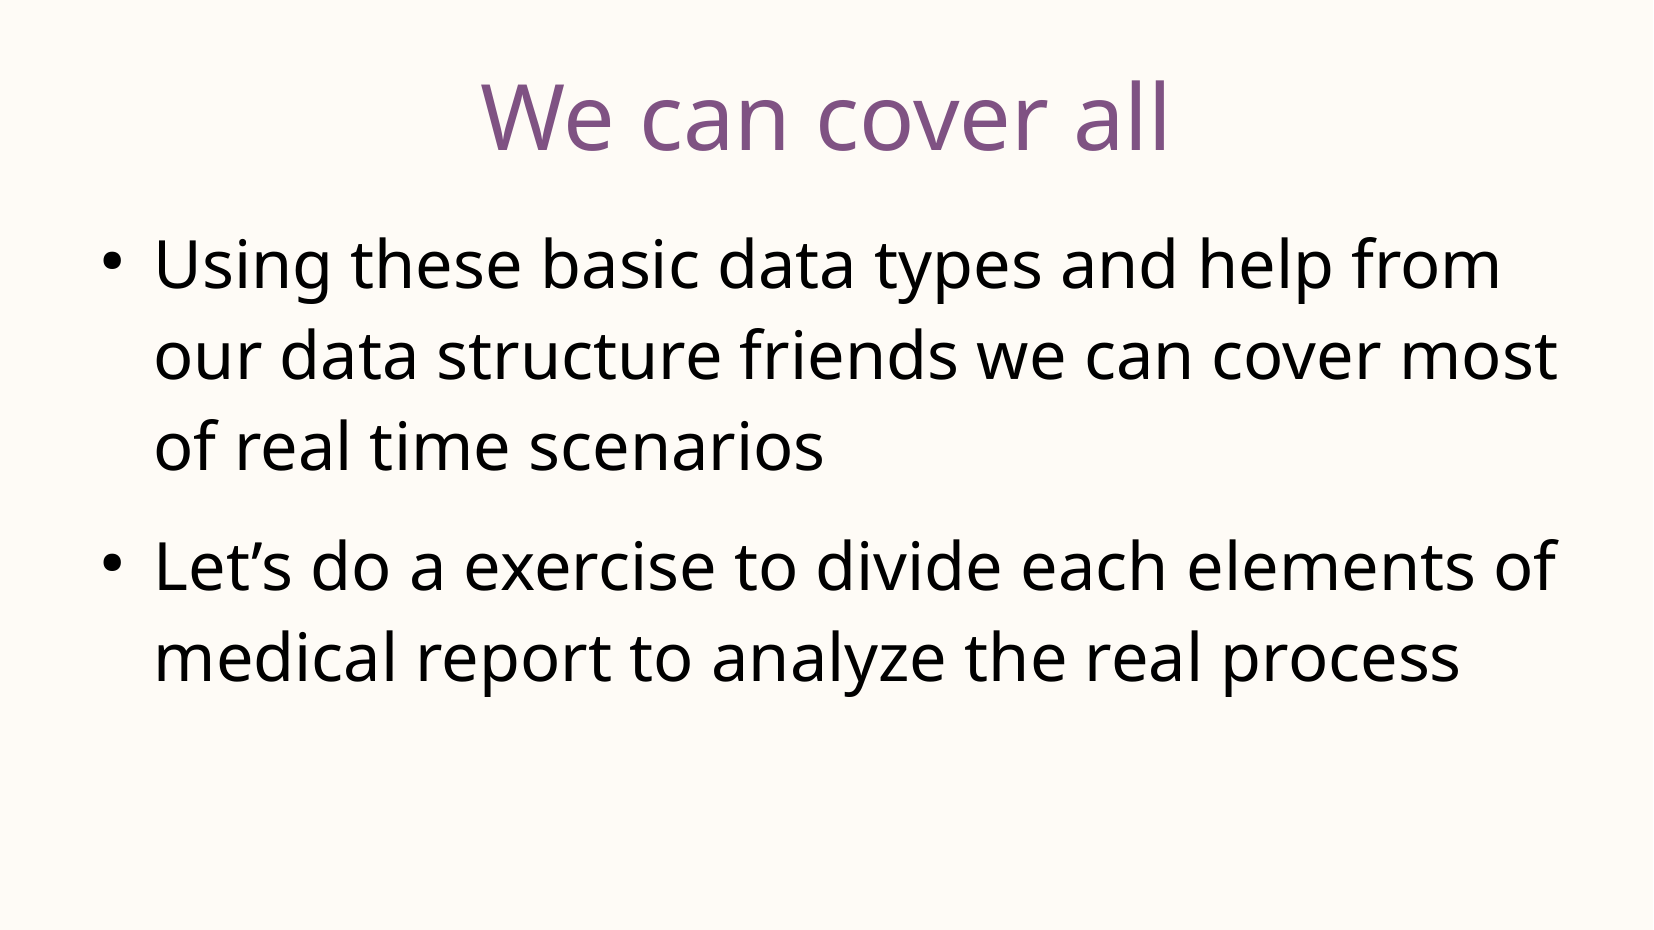

# We can cover all
Using these basic data types and help from our data structure friends we can cover most of real time scenarios
Let’s do a exercise to divide each elements of medical report to analyze the real process